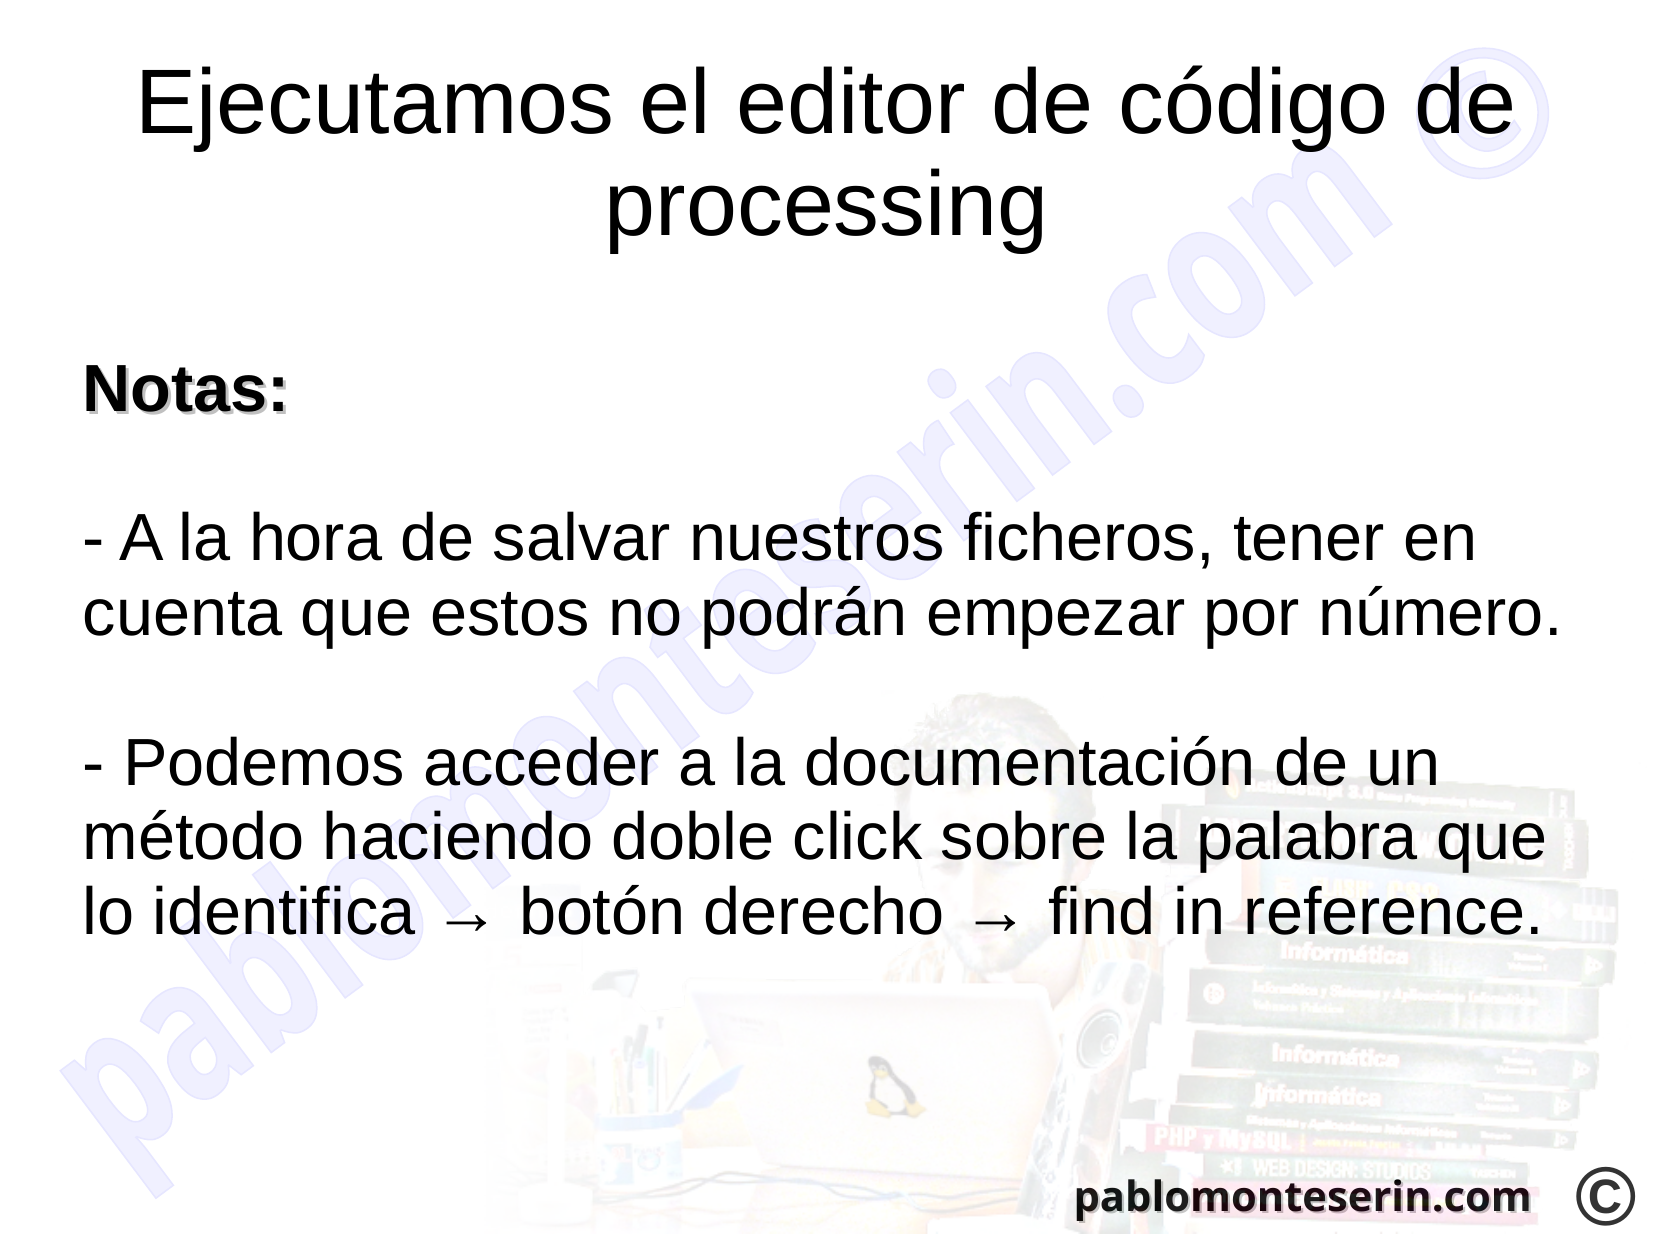

# Ejecutamos el editor de código de processing
Notas:
- A la hora de salvar nuestros ficheros, tener en cuenta que estos no podrán empezar por número.
- Podemos acceder a la documentación de un método haciendo doble click sobre la palabra que lo identifica → botón derecho → find in reference.